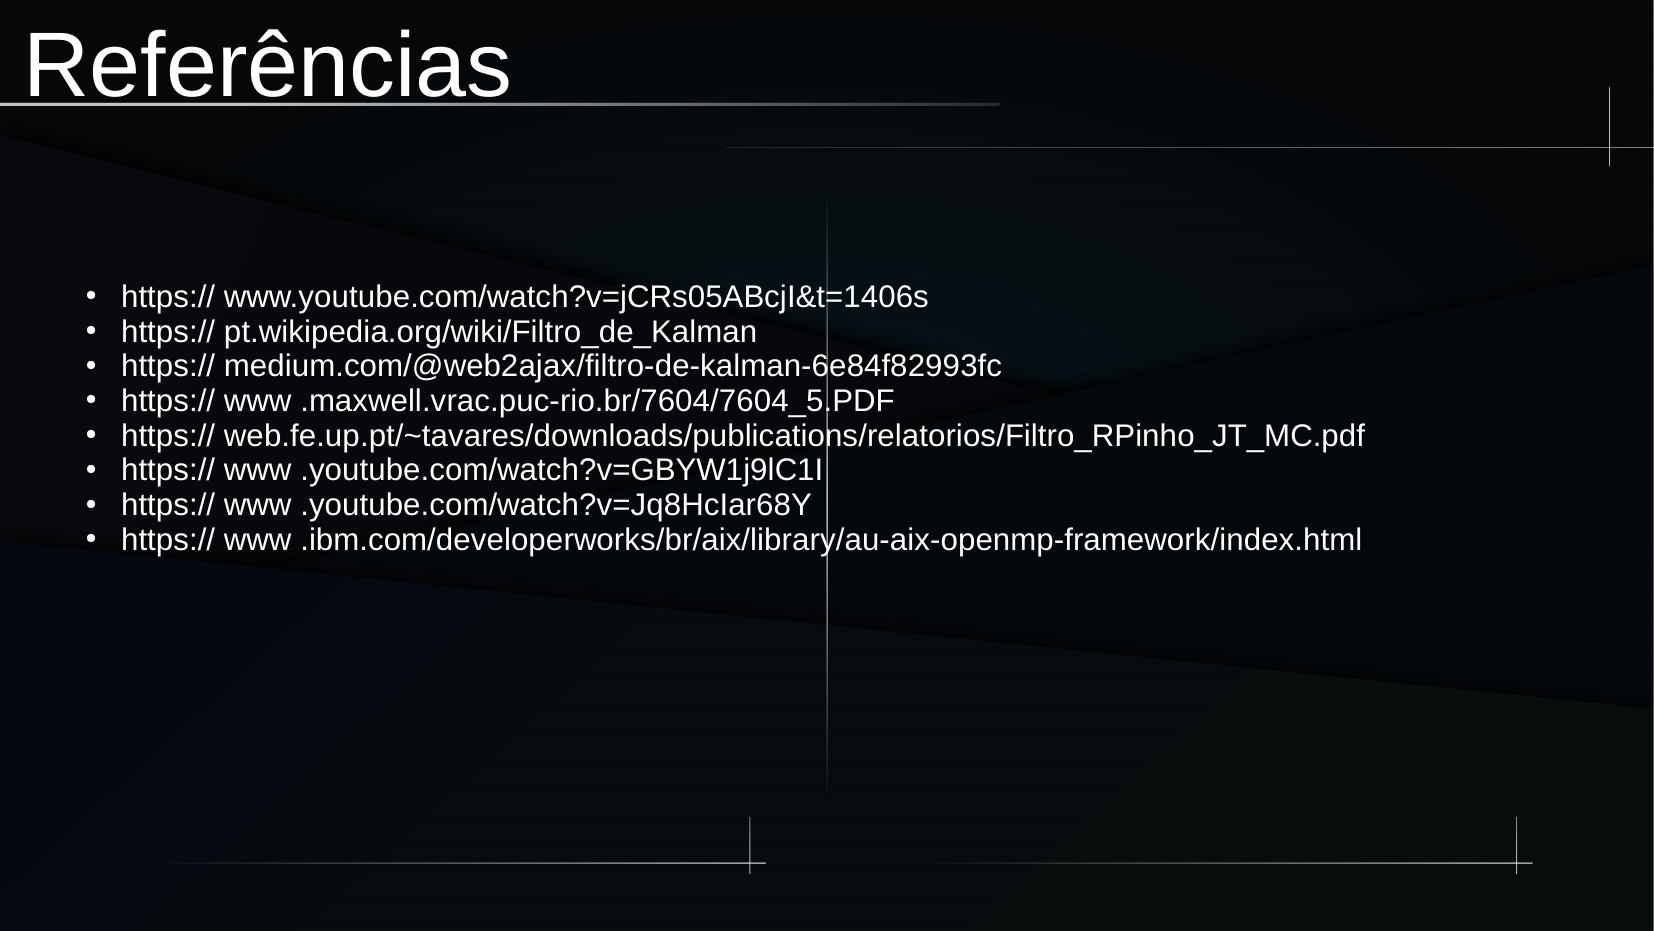

# Referências
https:// www.youtube.com/watch?v=jCRs05ABcjI&t=1406s
https:// pt.wikipedia.org/wiki/Filtro_de_Kalman
https:// medium.com/@web2ajax/filtro-de-kalman-6e84f82993fc
https:// www .maxwell.vrac.puc-rio.br/7604/7604_5.PDF
https:// web.fe.up.pt/~tavares/downloads/publications/relatorios/Filtro_RPinho_JT_MC.pdf
https:// www .youtube.com/watch?v=GBYW1j9lC1I
https:// www .youtube.com/watch?v=Jq8HcIar68Y
https:// www .ibm.com/developerworks/br/aix/library/au-aix-openmp-framework/index.html